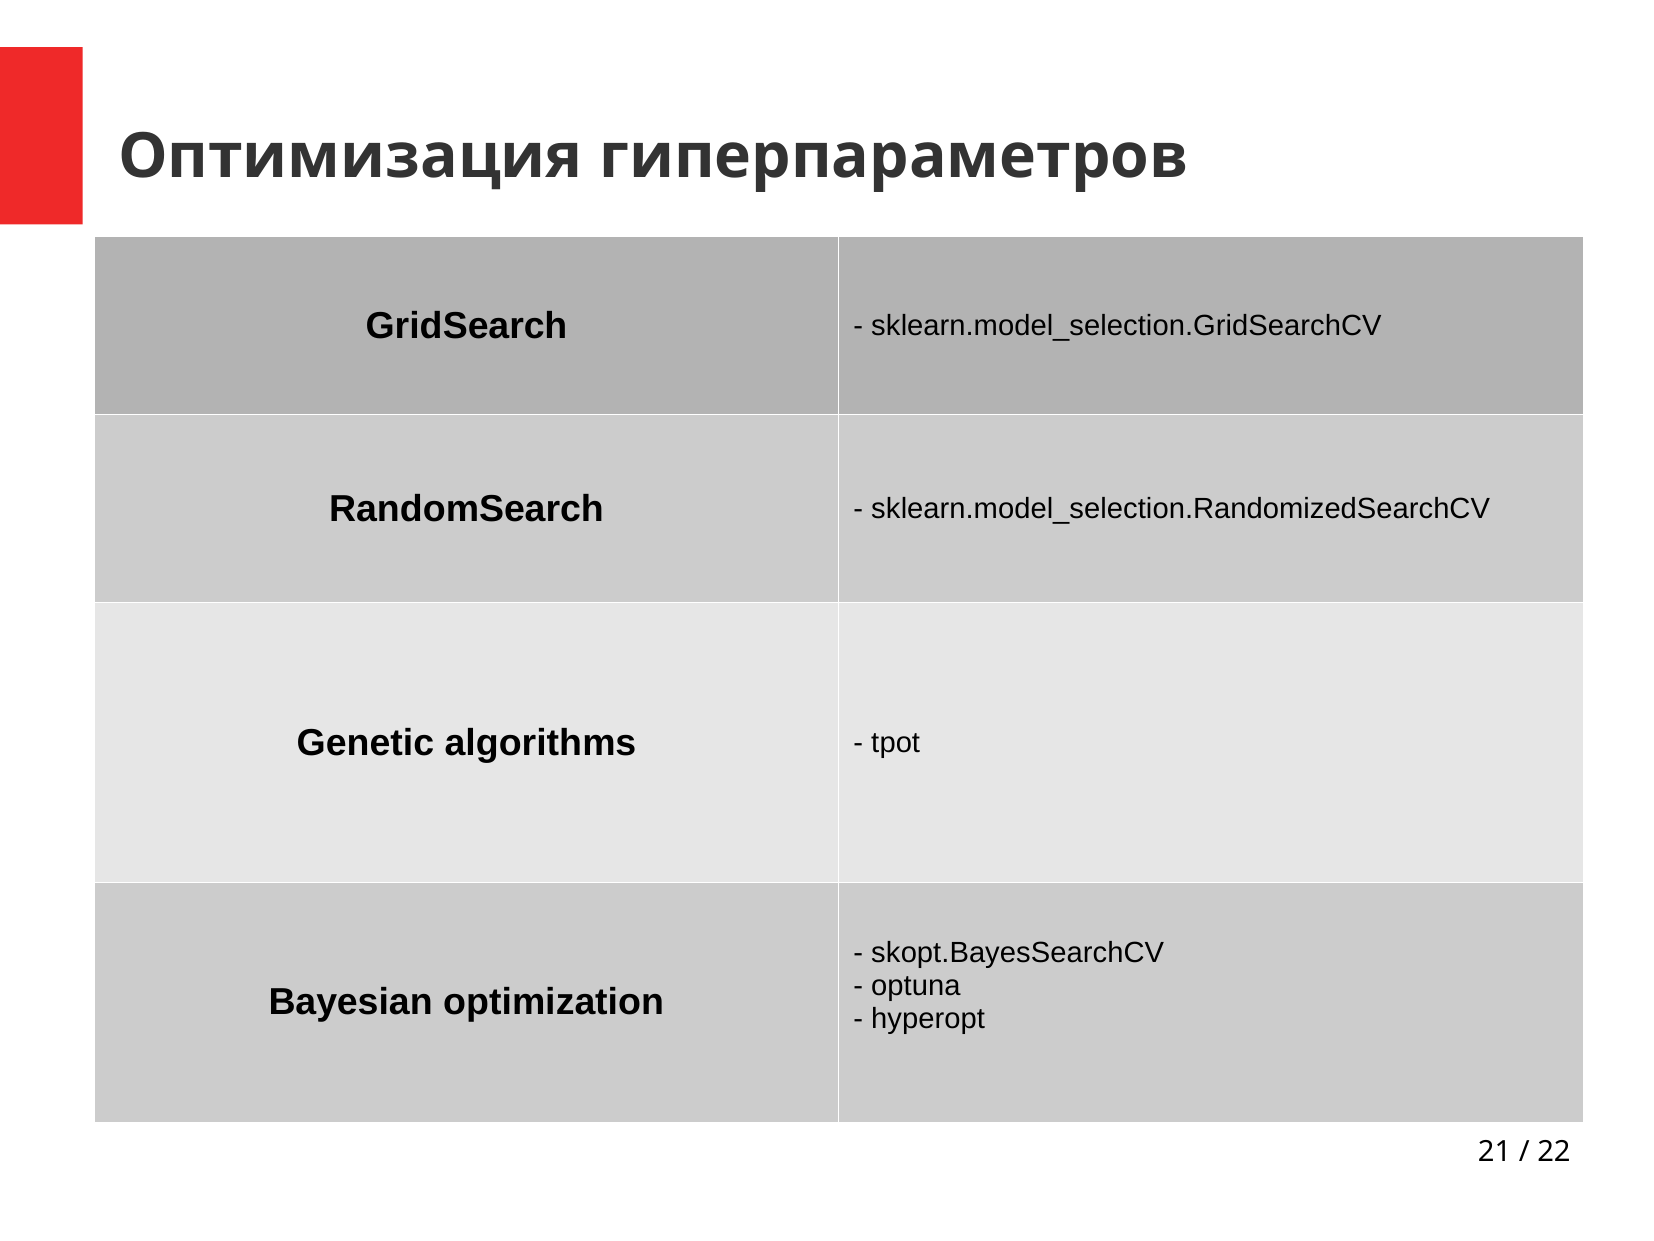

# Оптимизация гиперпараметров
| GridSearch | - sklearn.model\_selection.GridSearchCV |
| --- | --- |
| RandomSearch | - sklearn.model\_selection.RandomizedSearchCV |
| Genetic algorithms | - tpot |
| Bayesian optimization | - skopt.BayesSearchCV - optuna - hyperopt |
21